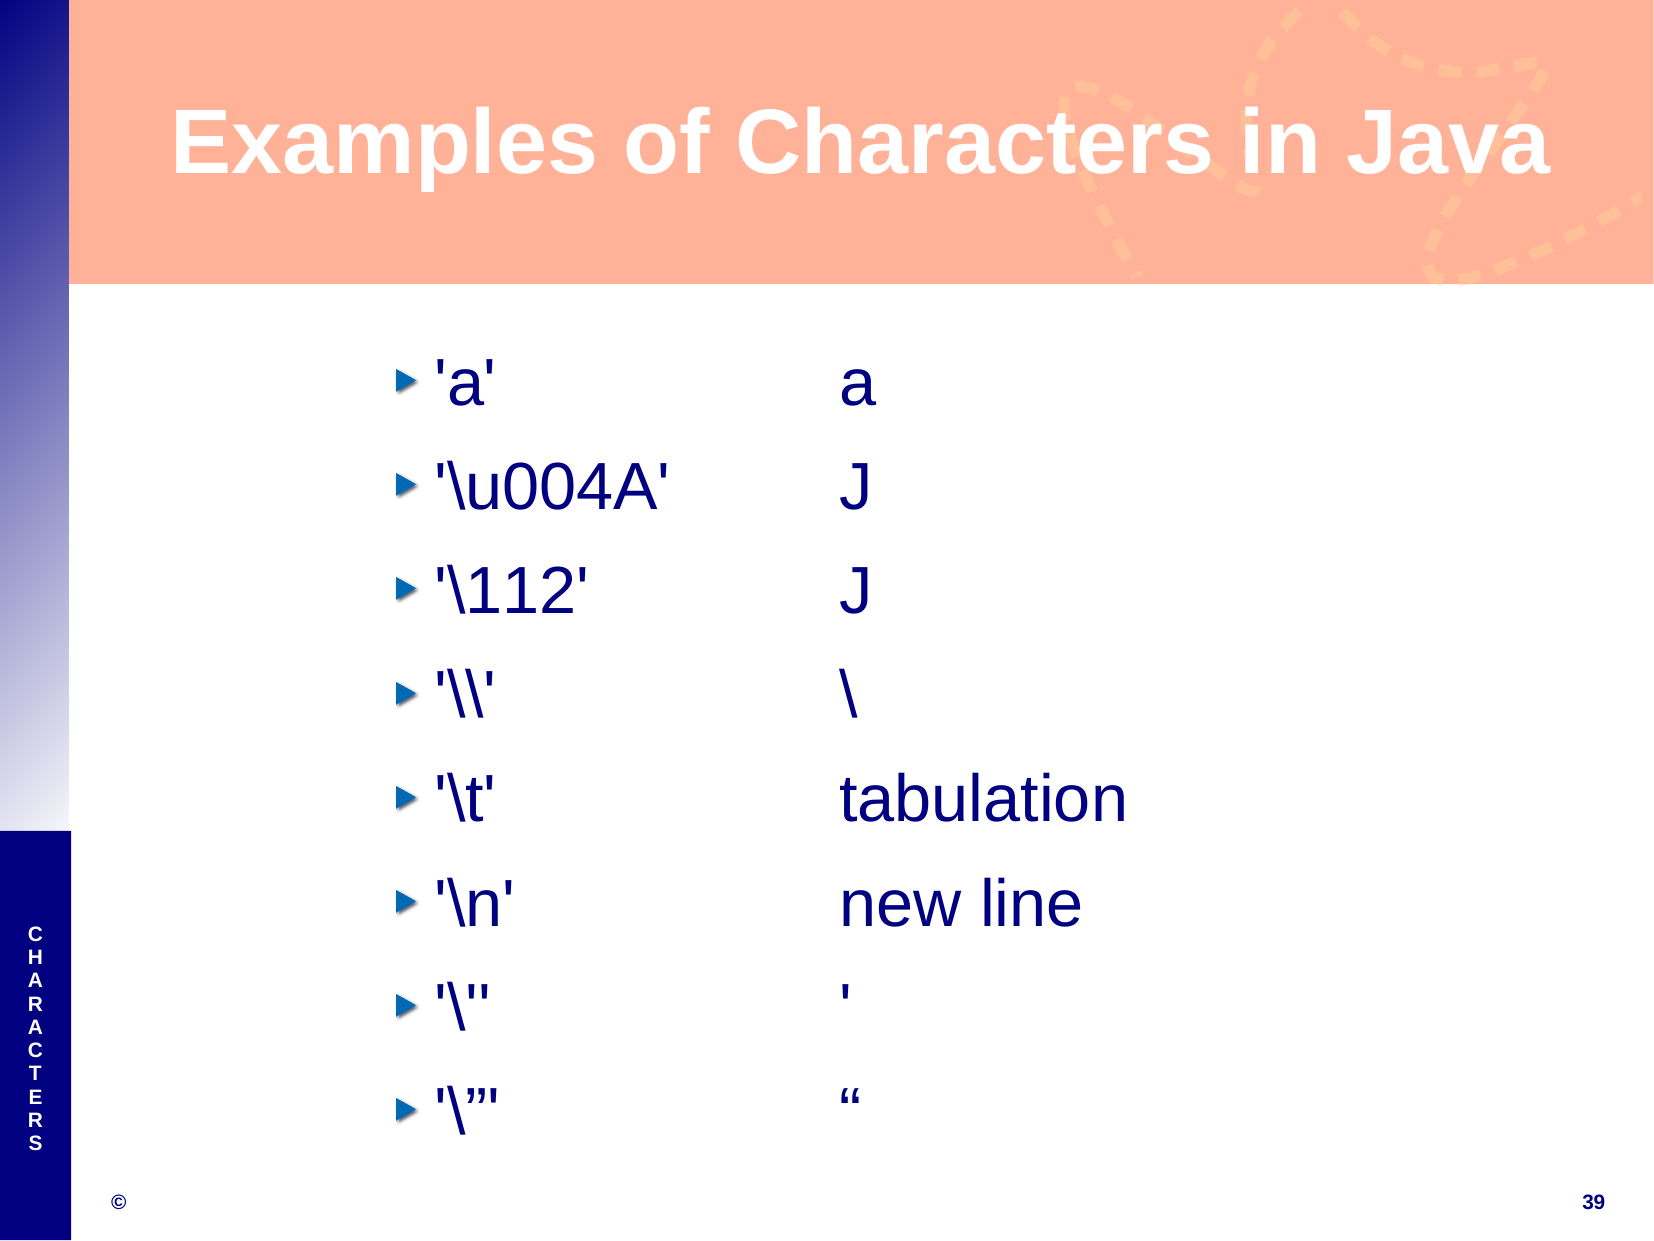

# Examples of Characters in Java
'a'	a
'\u004A'	J
'\112'	J
'\\'	\
'\t'	tabulation
'\n'	new line
'\''	'
'\”'	“
C
H
A
R
A
C
T
E
R
S